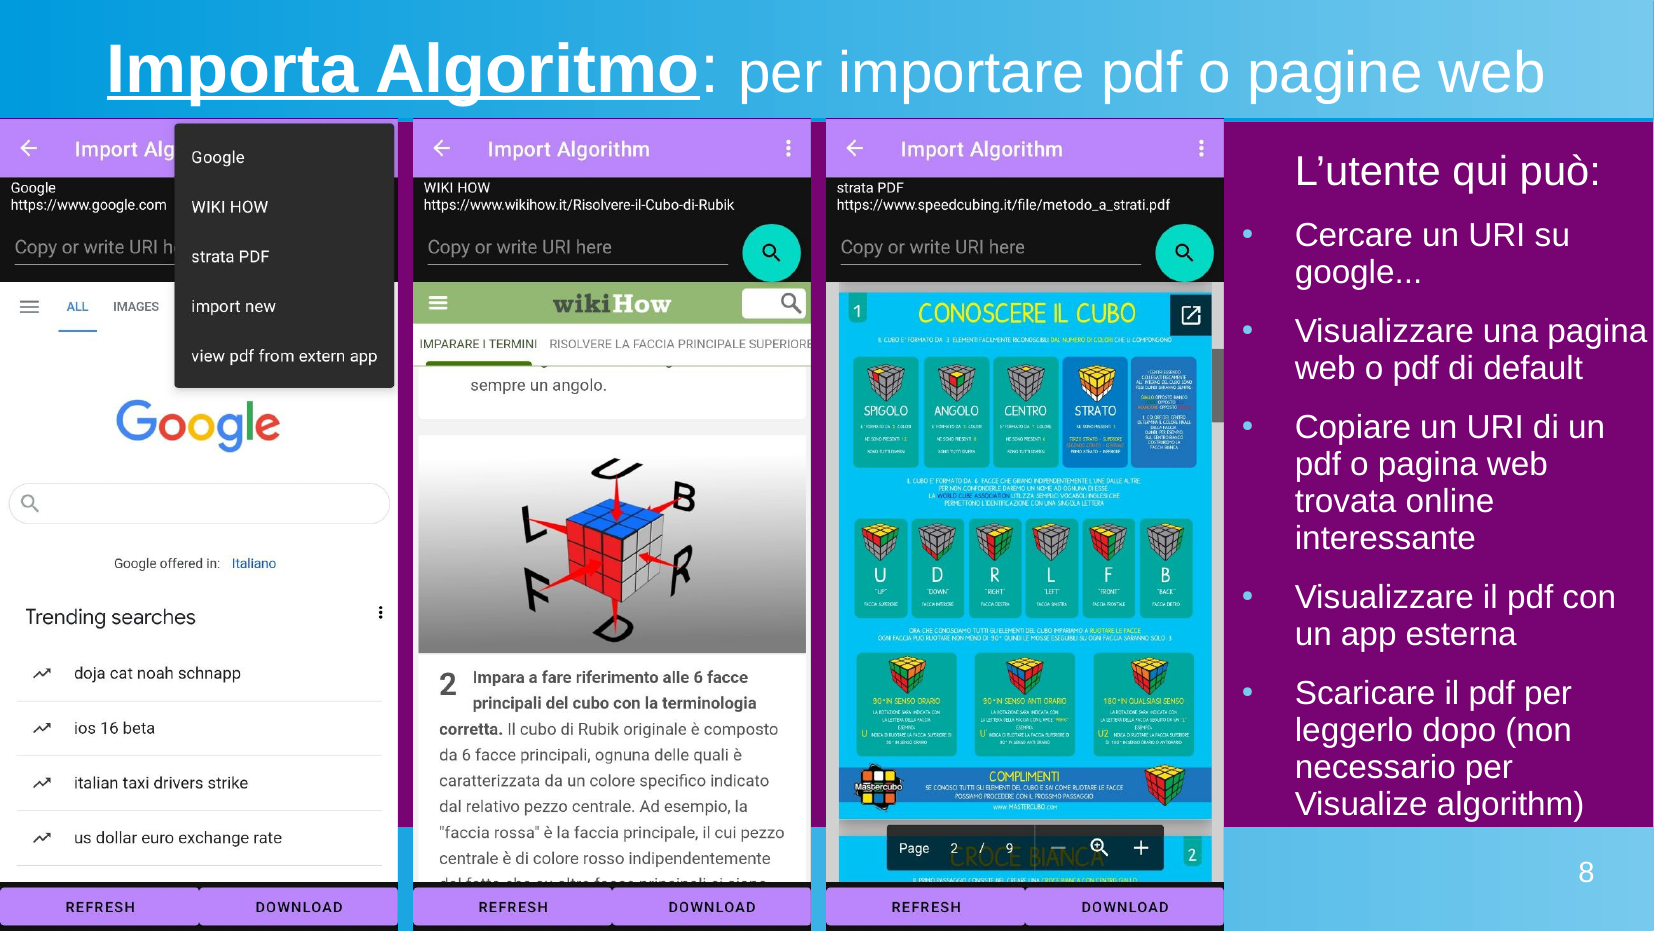

Importa Algoritmo: per importare pdf o pagine web
# L’utente qui può:
Cercare un URI su google...
Visualizzare una pagina web o pdf di default
Copiare un URI di un pdf o pagina web trovata online interessante
Visualizzare il pdf con un app esterna
Scaricare il pdf per leggerlo dopo (non necessario per Visualize algorithm)
8